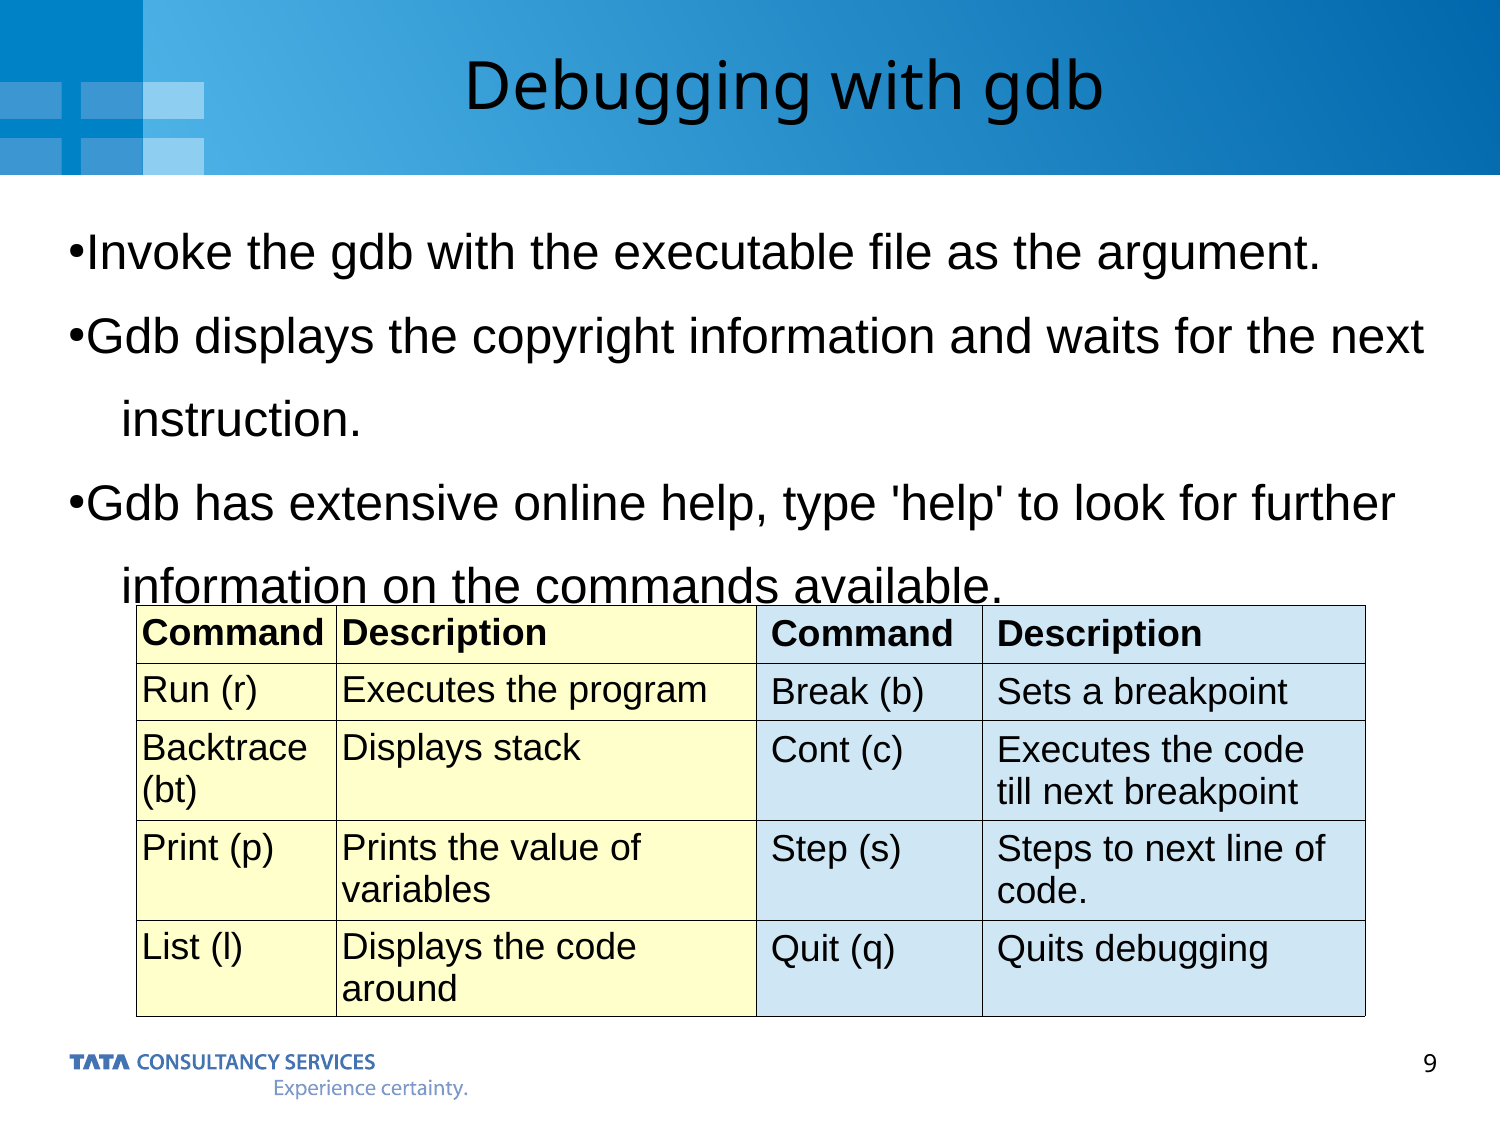

Debugging with gdb
Invoke the gdb with the executable file as the argument.
Gdb displays the copyright information and waits for the next instruction.
Gdb has extensive online help, type 'help' to look for further information on the commands available.
| Command | Description | Command | Description |
| --- | --- | --- | --- |
| Run (r) | Executes the program | Break (b) | Sets a breakpoint |
| Backtrace (bt) | Displays stack | Cont (c) | Executes the code till next breakpoint |
| Print (p) | Prints the value of variables | Step (s) | Steps to next line of code. |
| List (l) | Displays the code around | Quit (q) | Quits debugging |